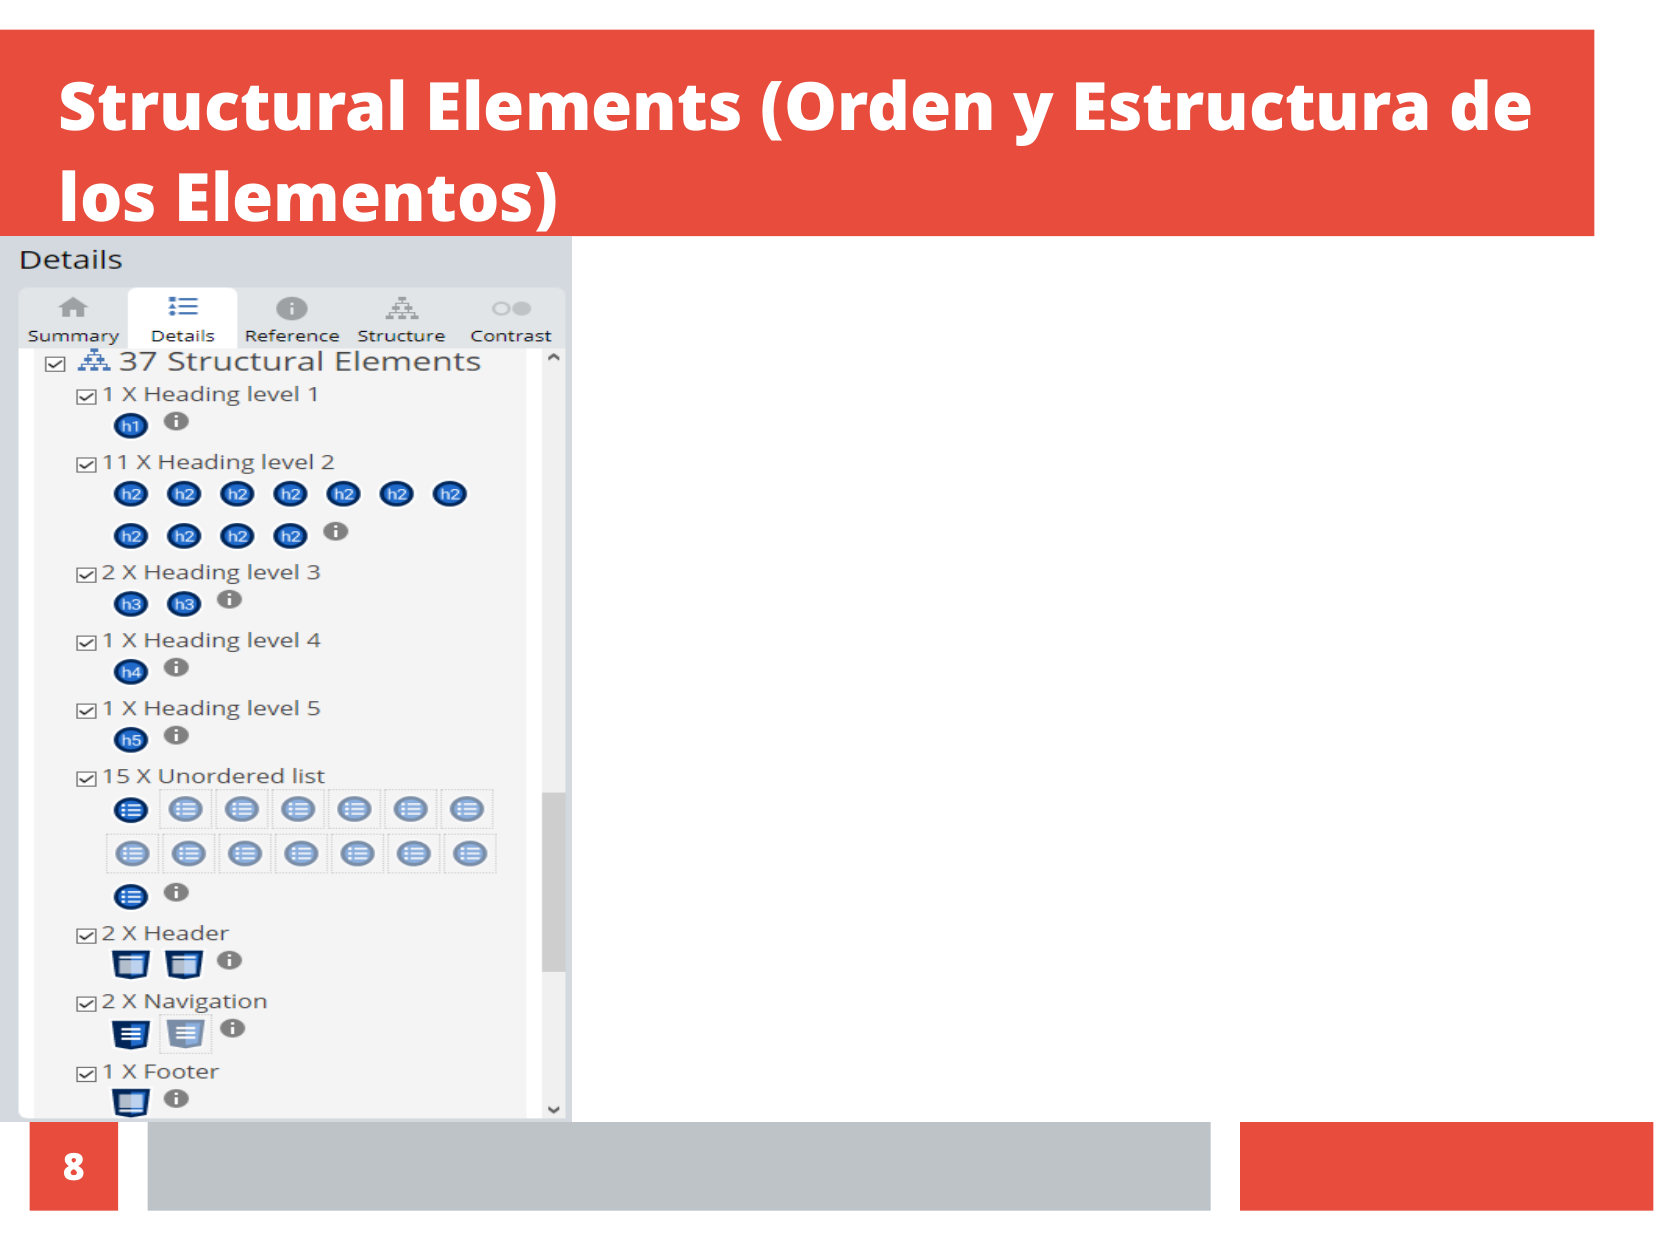

# Structural Elements (Orden y Estructura de los Elementos)
8